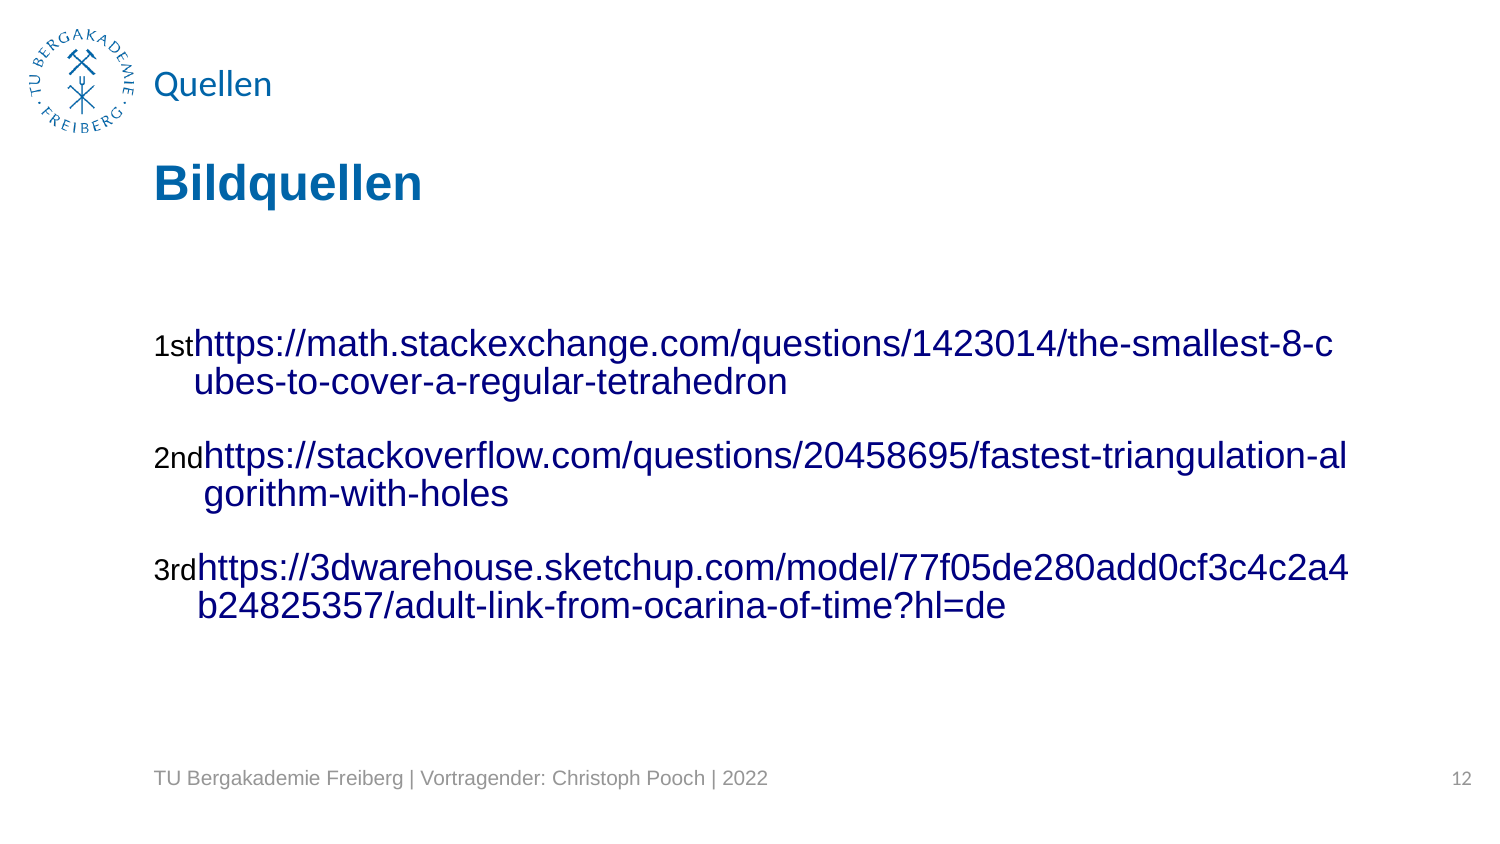

Quellen
Bildquellen
# https://math.stackexchange.com/questions/1423014/the-smallest-8-cubes-to-cover-a-regular-tetrahedron
https://stackoverflow.com/questions/20458695/fastest-triangulation-algorithm-with-holes
https://3dwarehouse.sketchup.com/model/77f05de280add0cf3c4c2a4b24825357/adult-link-from-ocarina-of-time?hl=de
TU Bergakademie Freiberg | Vortragender: Christoph Pooch | 2022